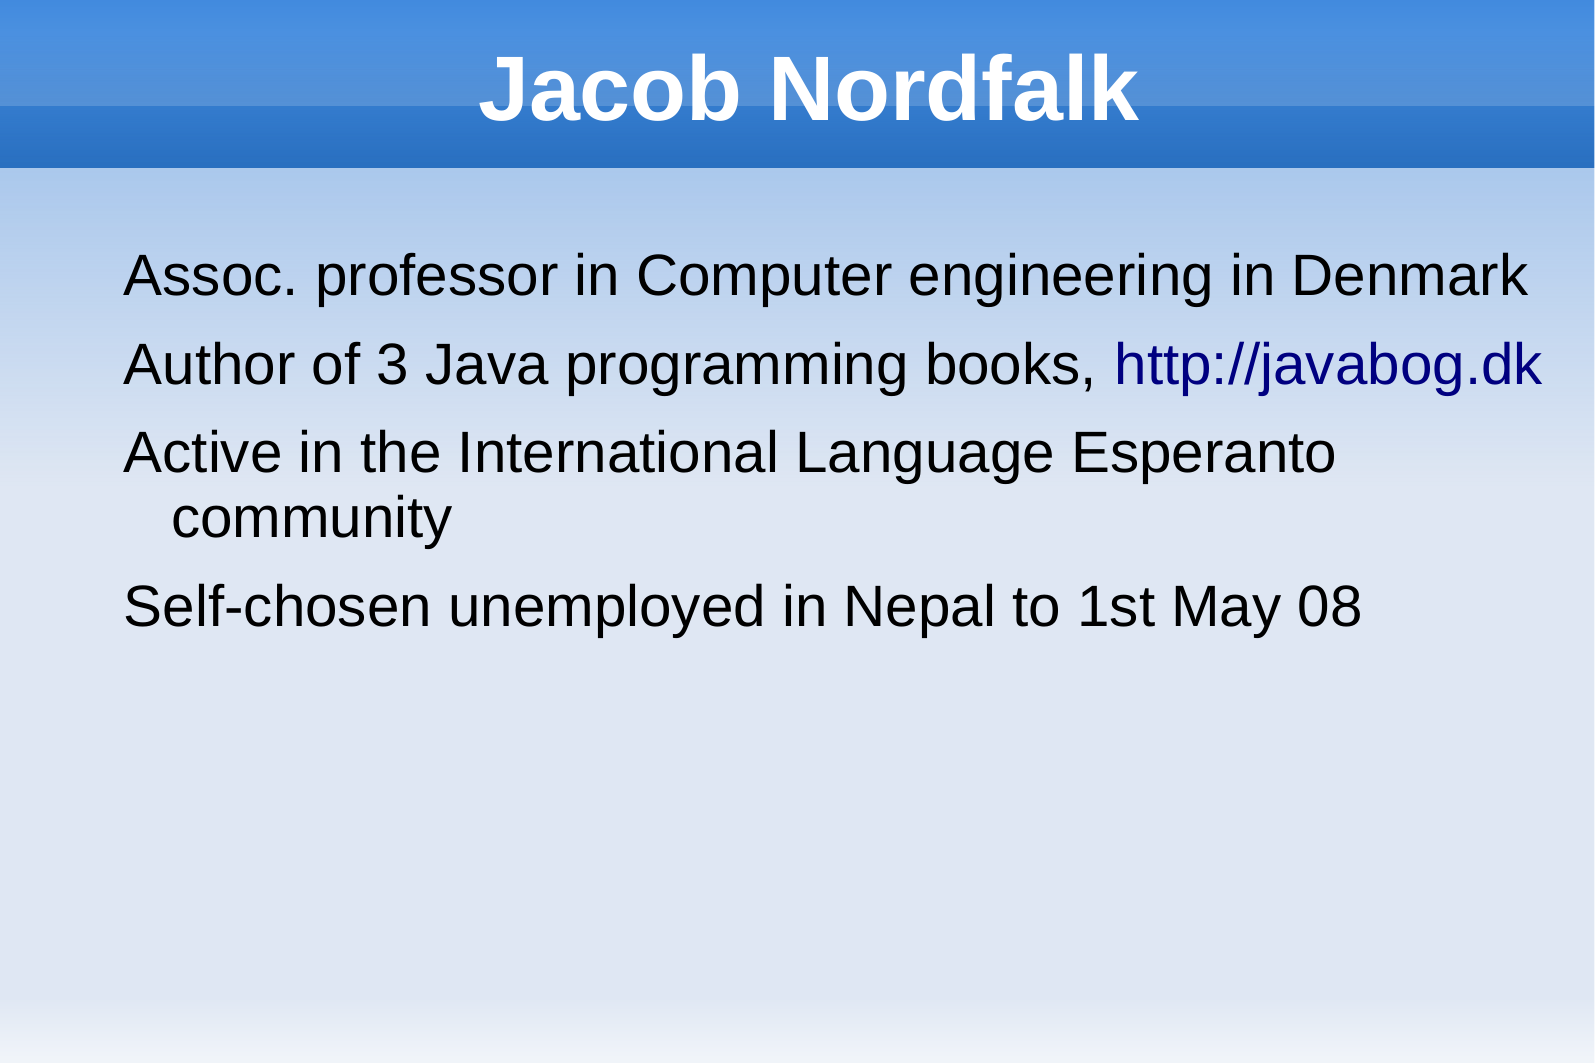

# Jacob Nordfalk
Assoc. professor in Computer engineering in Denmark
Author of 3 Java programming books, http://javabog.dk
Active in the International Language Esperanto community
Self-chosen unemployed in Nepal to 1st May 08